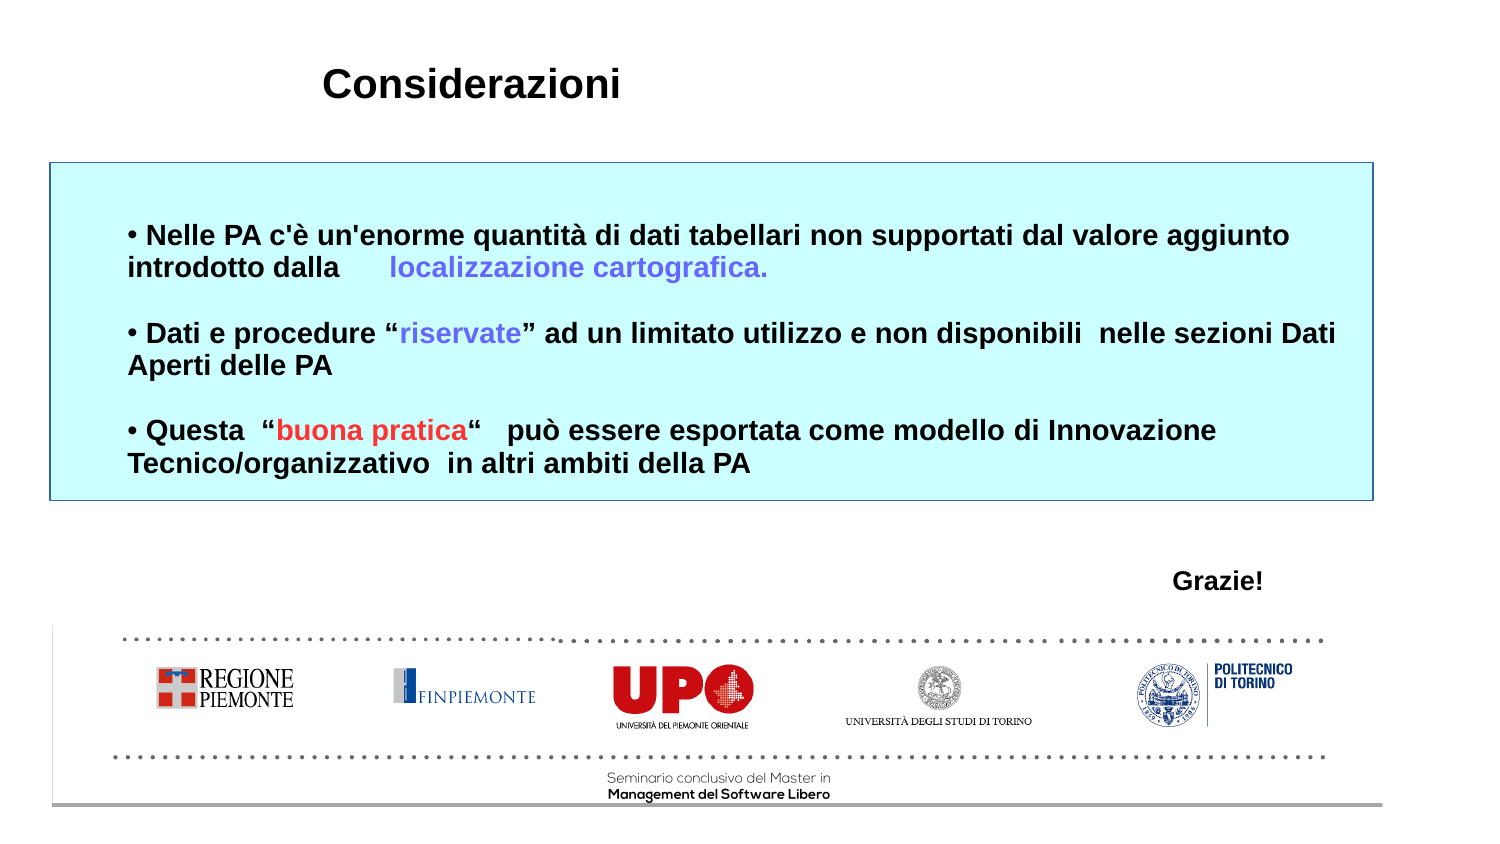

Considerazioni
 Nelle PA c'è un'enorme quantità di dati tabellari non supportati dal valore aggiunto introdotto dalla localizzazione cartografica.
 Dati e procedure “riservate” ad un limitato utilizzo e non disponibili nelle sezioni Dati Aperti delle PA
 Questa “buona pratica“ può essere esportata come modello di Innovazione Tecnico/organizzativo in altri ambiti della PA
 Grazie!